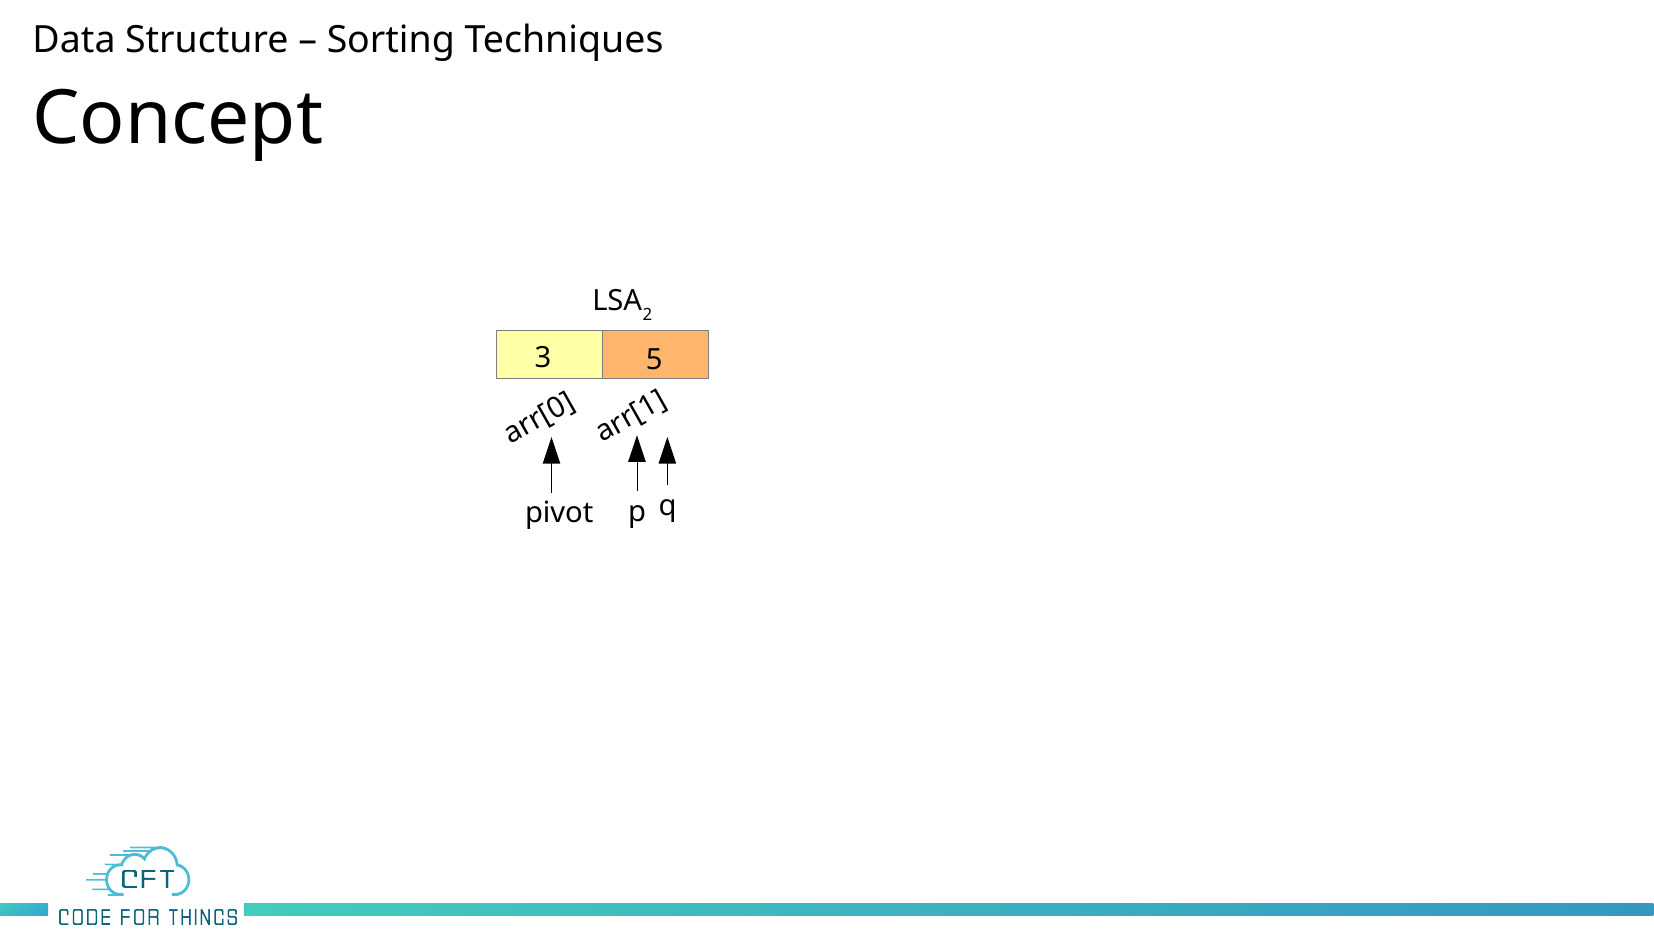

# Data Structure – Sorting Techniques Concept
LSA2
3
5
arr[1]
arr[0]
p
pivot
q